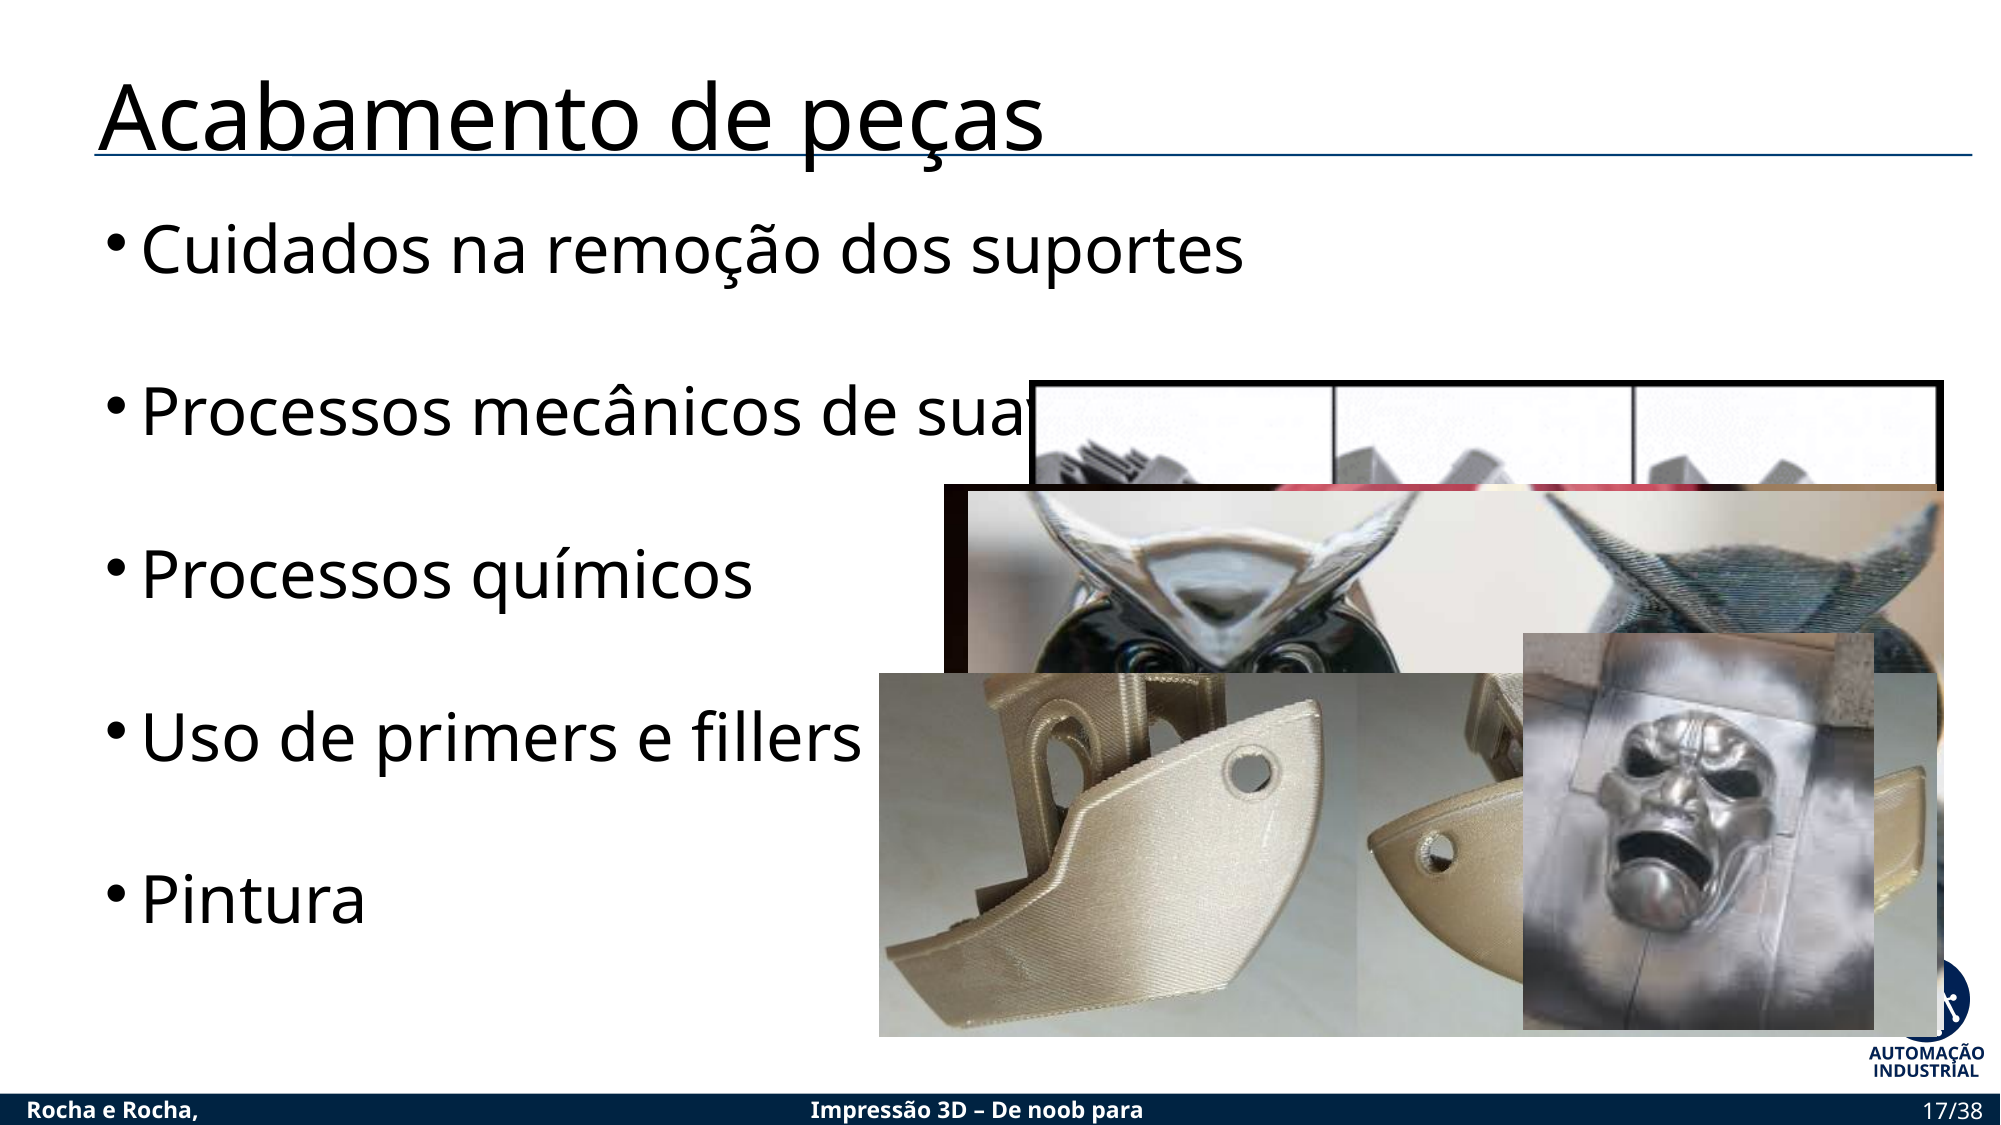

Acabamento de peças
Cuidados na remoção dos suportes
Processos mecânicos de suavização
Processos químicos
Uso de primers e fillers
Pintura